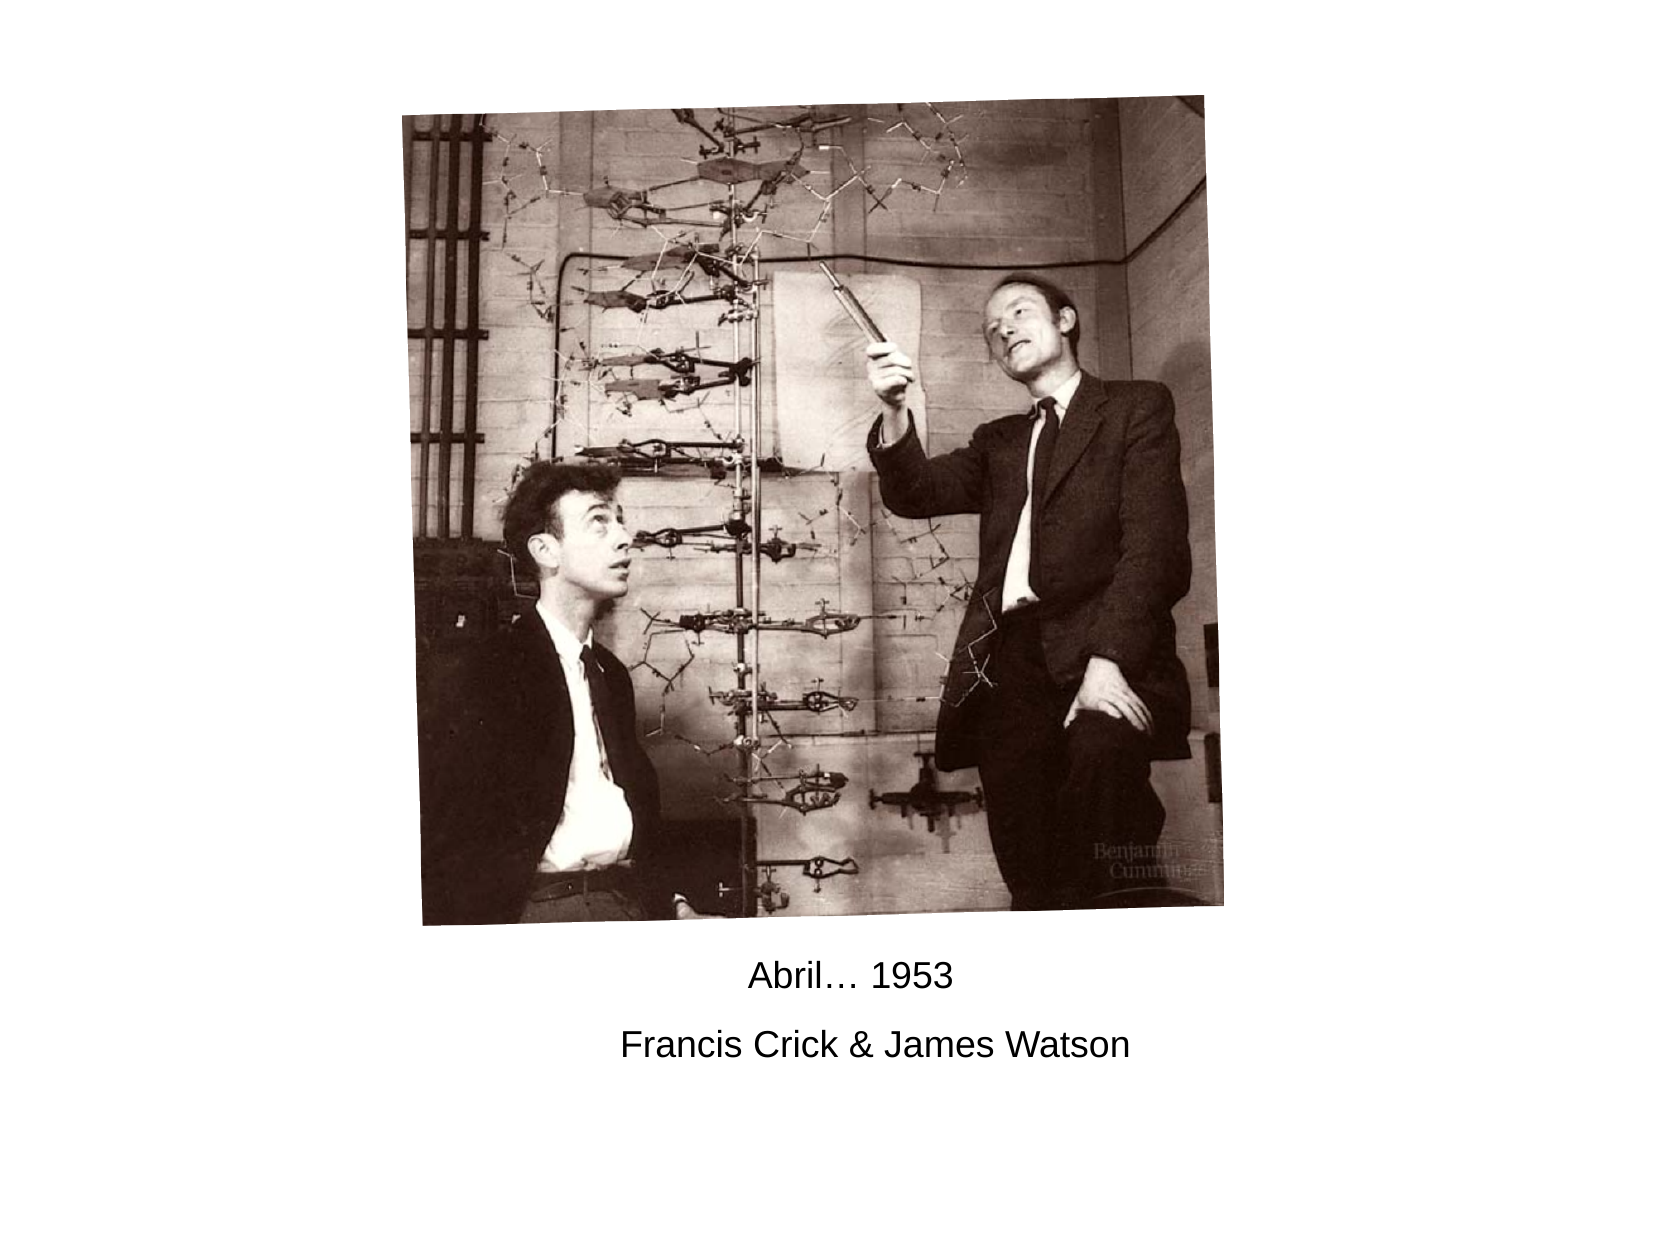

Abril… 1953
Francis Crick & James Watson